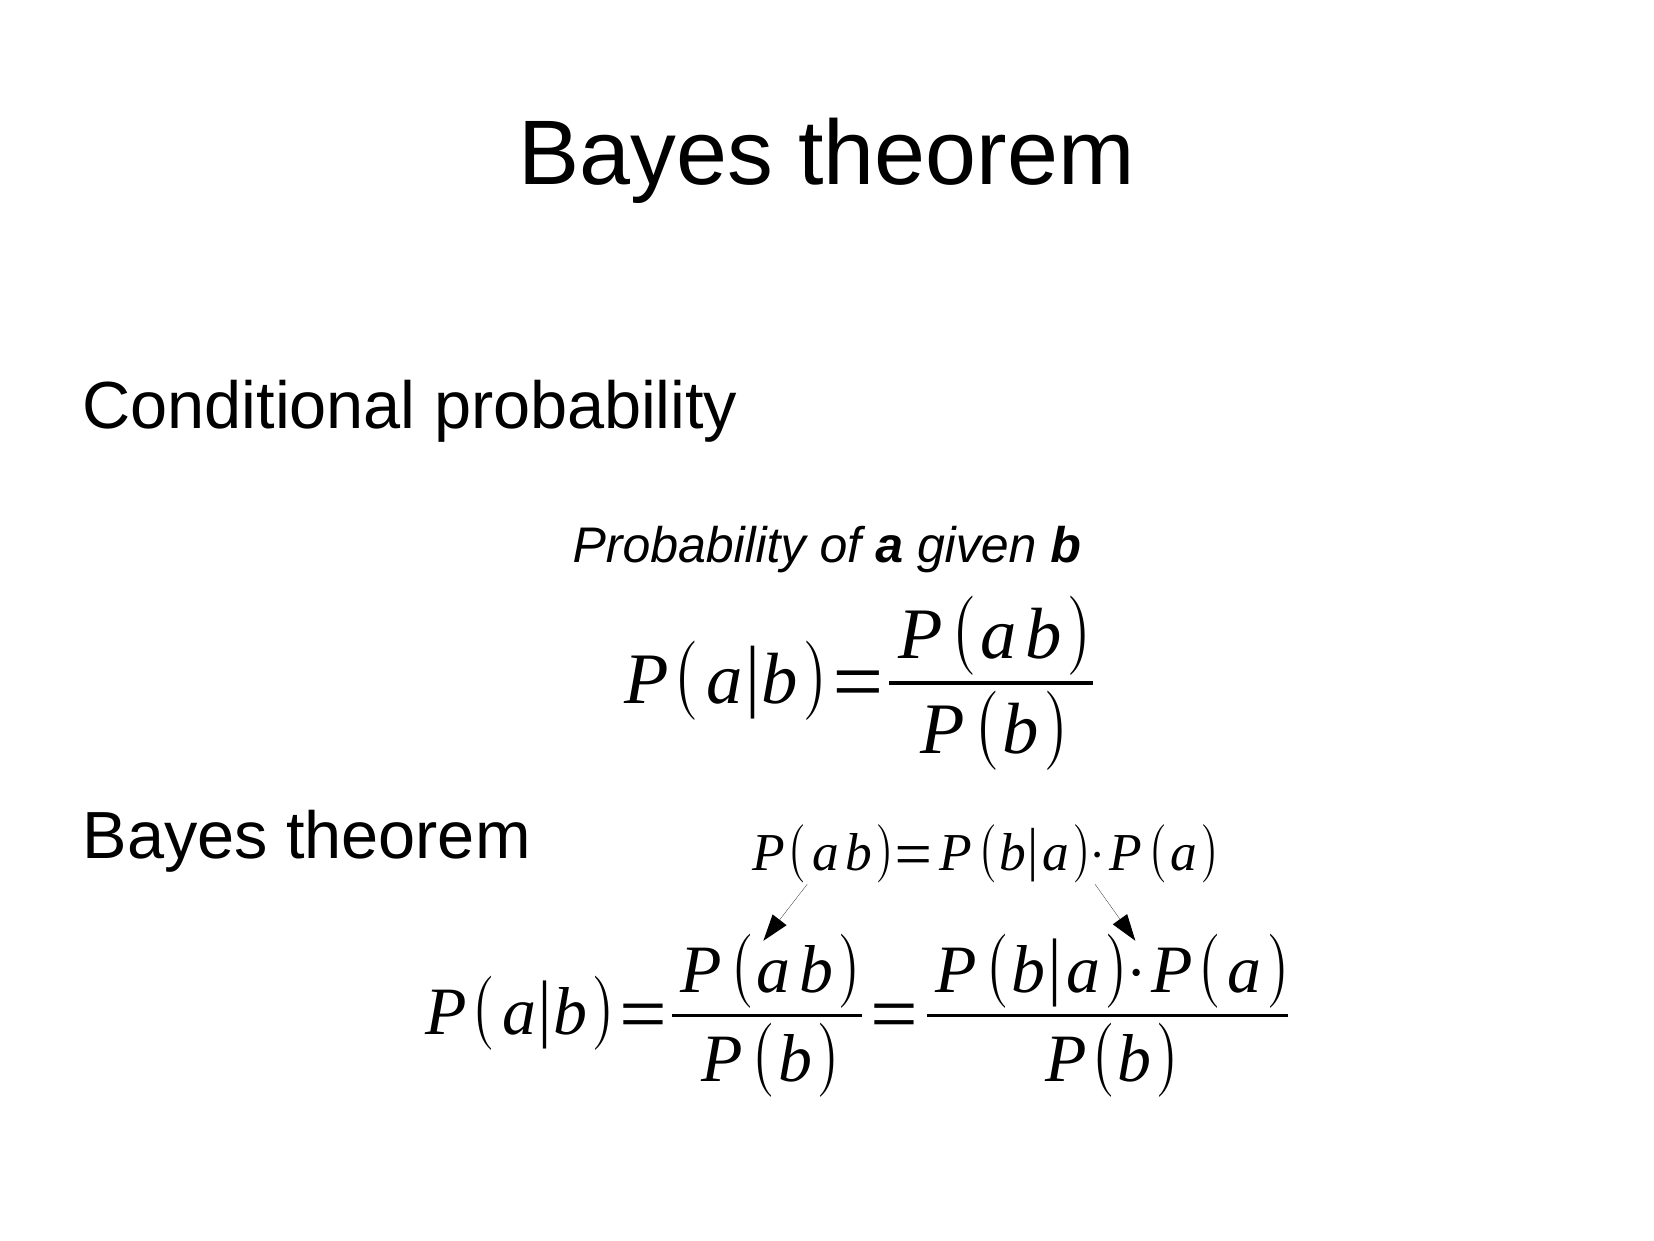

# Bayes theorem
Conditional probability
Probability of a given b
Bayes theorem